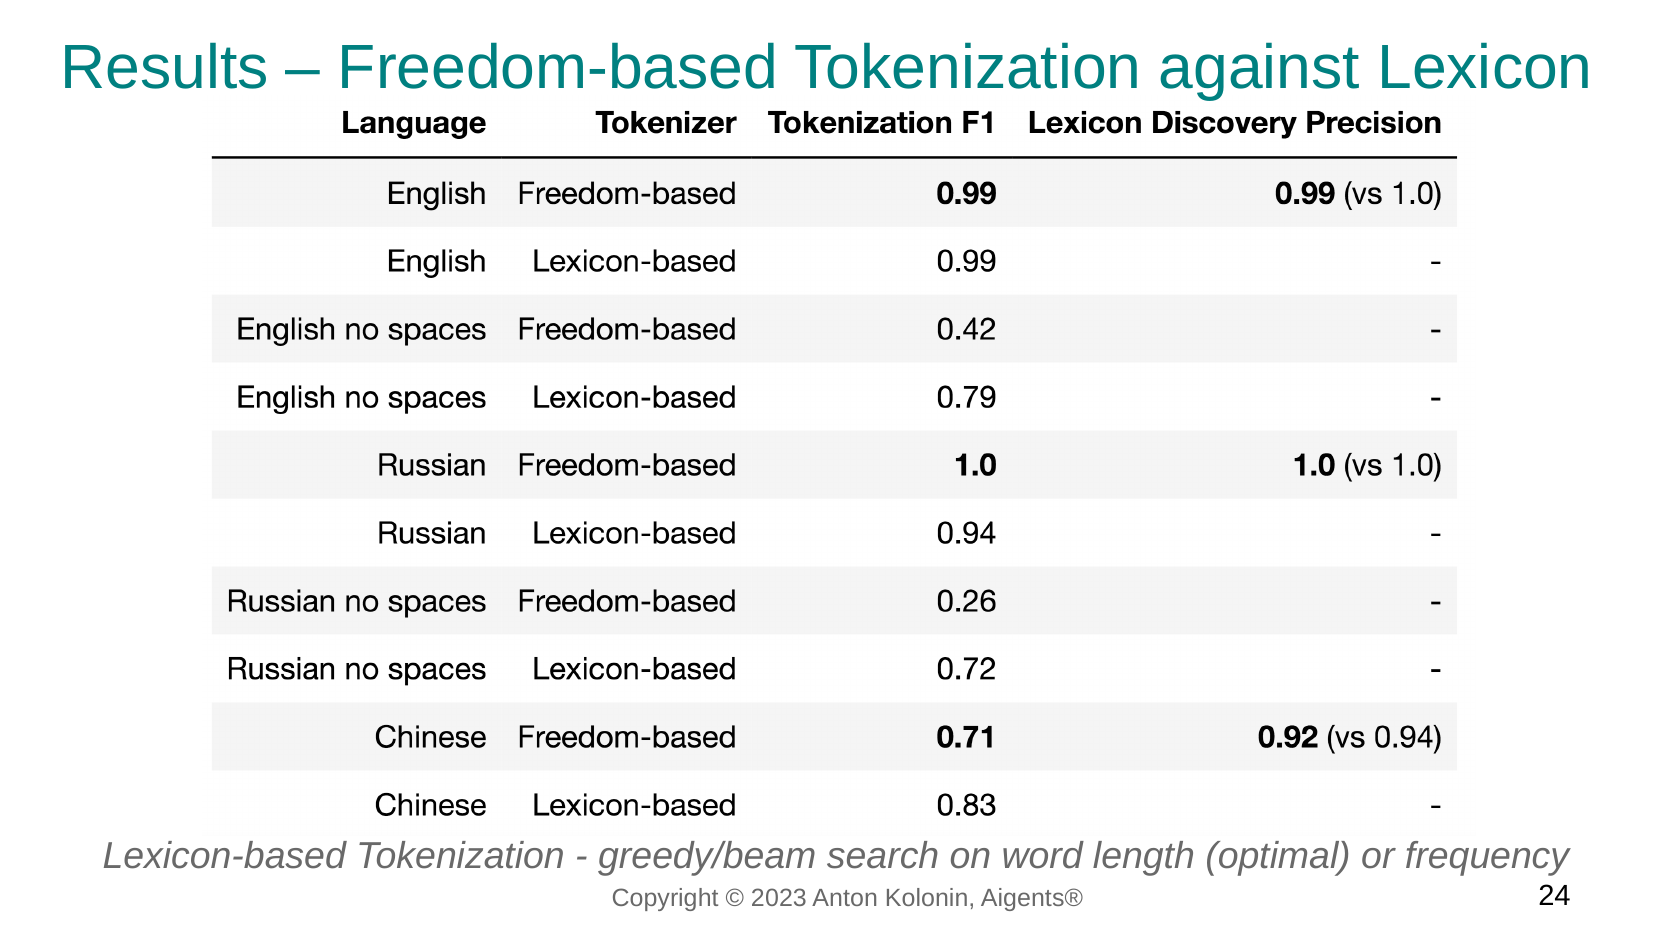

Results – Freedom-based Tokenization against Lexicon
Lexicon-based Tokenization - greedy/beam search on word length (optimal) or frequency
Copyright © 2023 Anton Kolonin, Aigents®
24